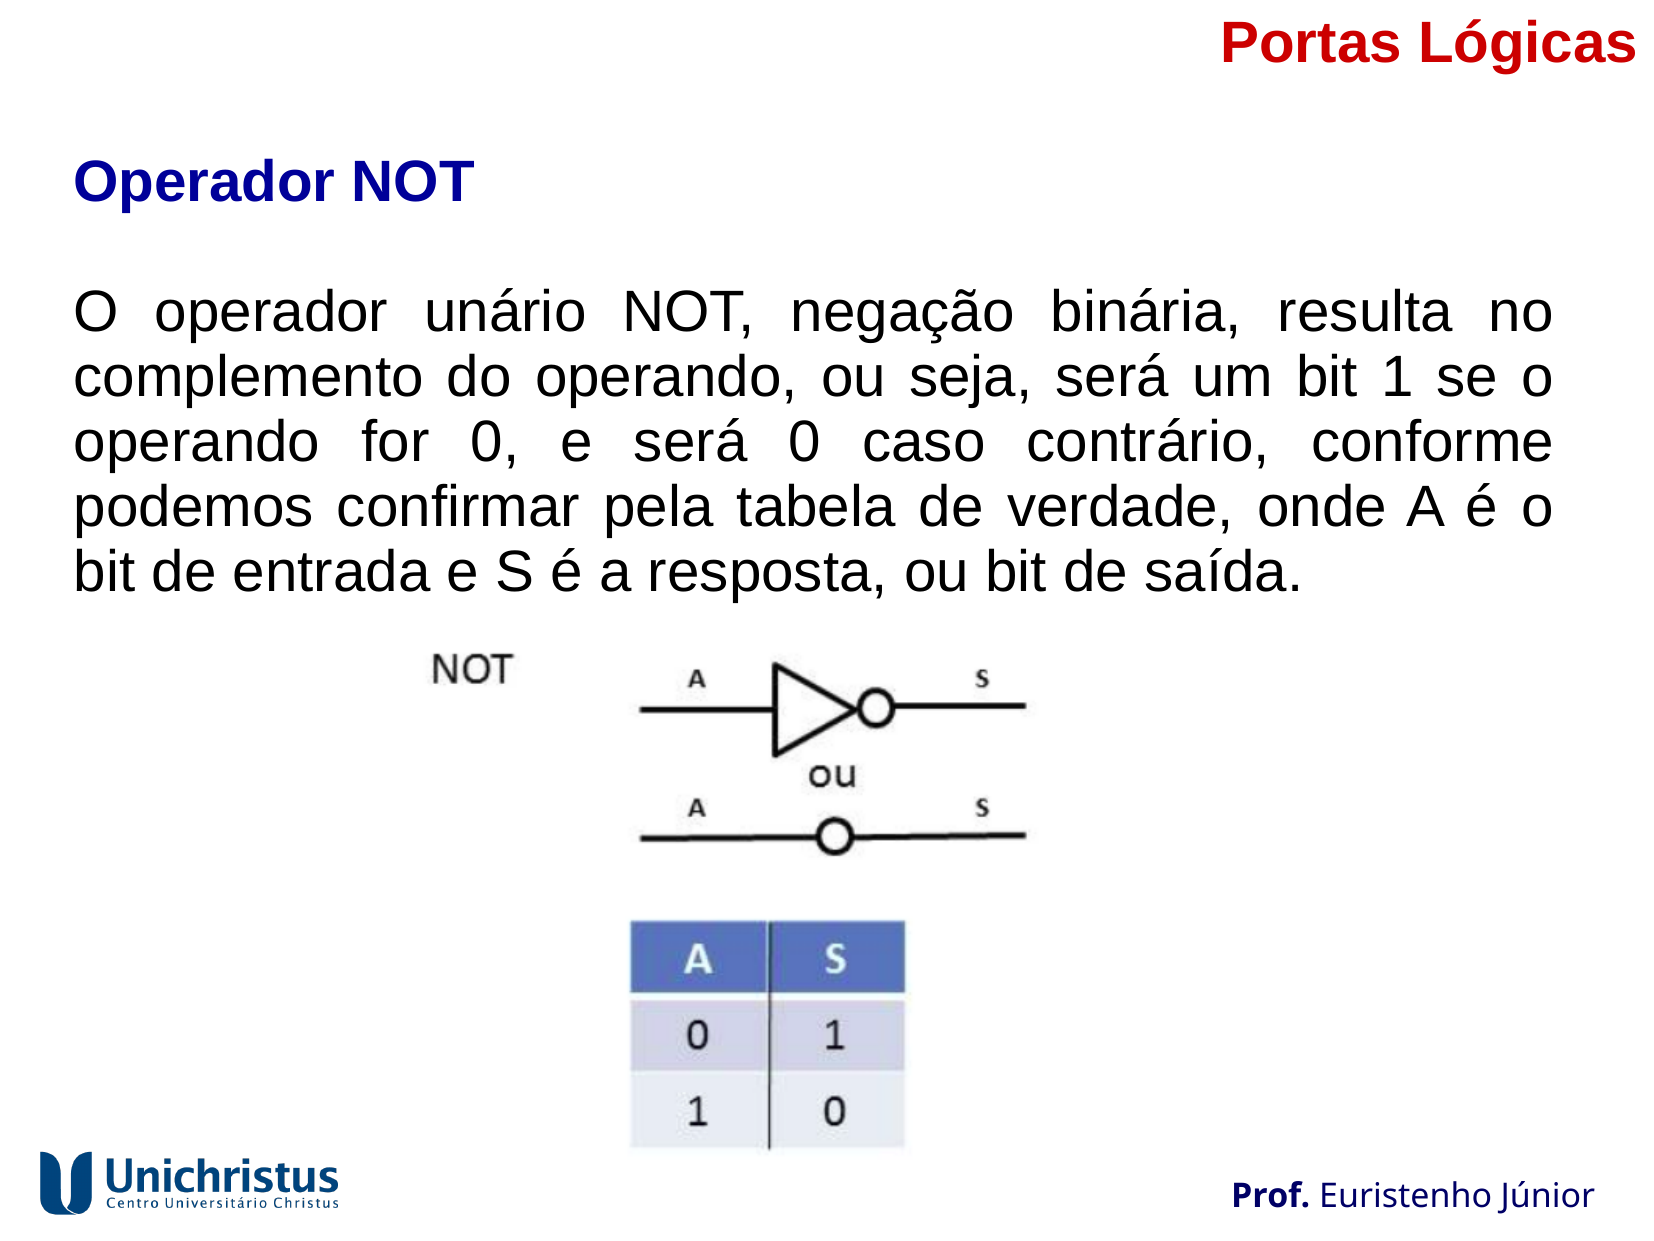

Portas Lógicas
Operador NOT
O operador unário NOT, negação binária, resulta no complemento do operando, ou seja, será um bit 1 se o operando for 0, e será 0 caso contrário, conforme podemos confirmar pela tabela de verdade, onde A é o bit de entrada e S é a resposta, ou bit de saída.
Prof. Euristenho Júnior